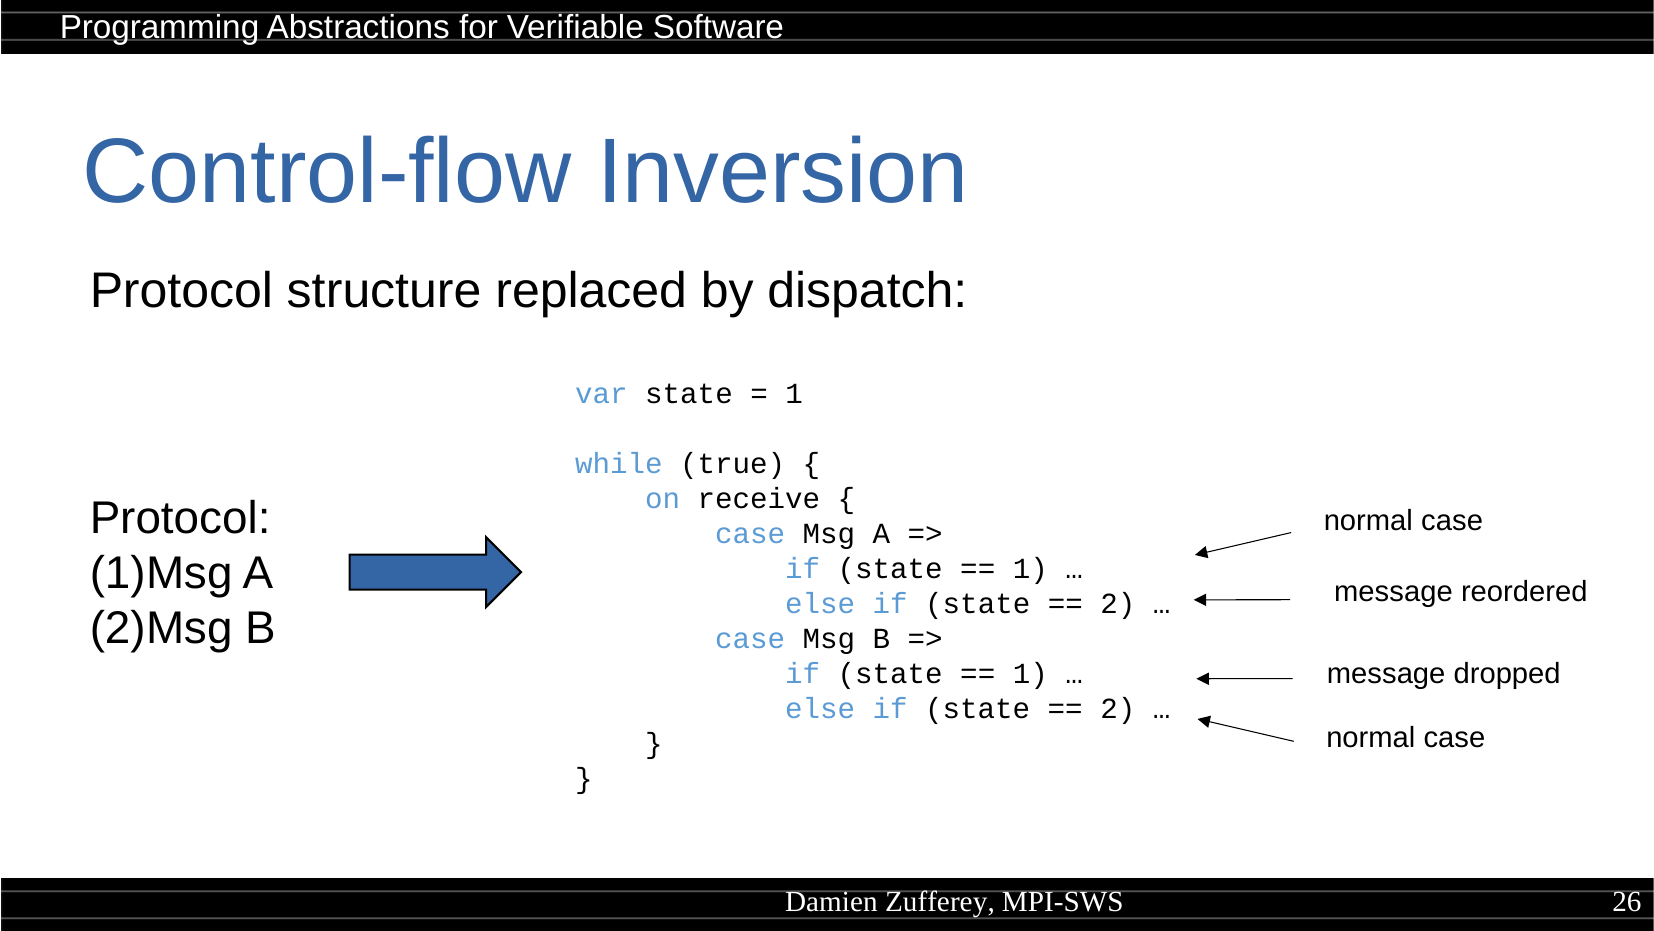

# Control-flow Inversion
Protocol structure replaced by dispatch:
var state = 1
while (true) {
 on receive {
 case Msg A =>
 if (state == 1) …
 else if (state == 2) …
 case Msg B =>
 if (state == 1) …
 else if (state == 2) …
 }
}
Protocol:
Msg A
Msg B
normal case
message reordered
message dropped
normal case